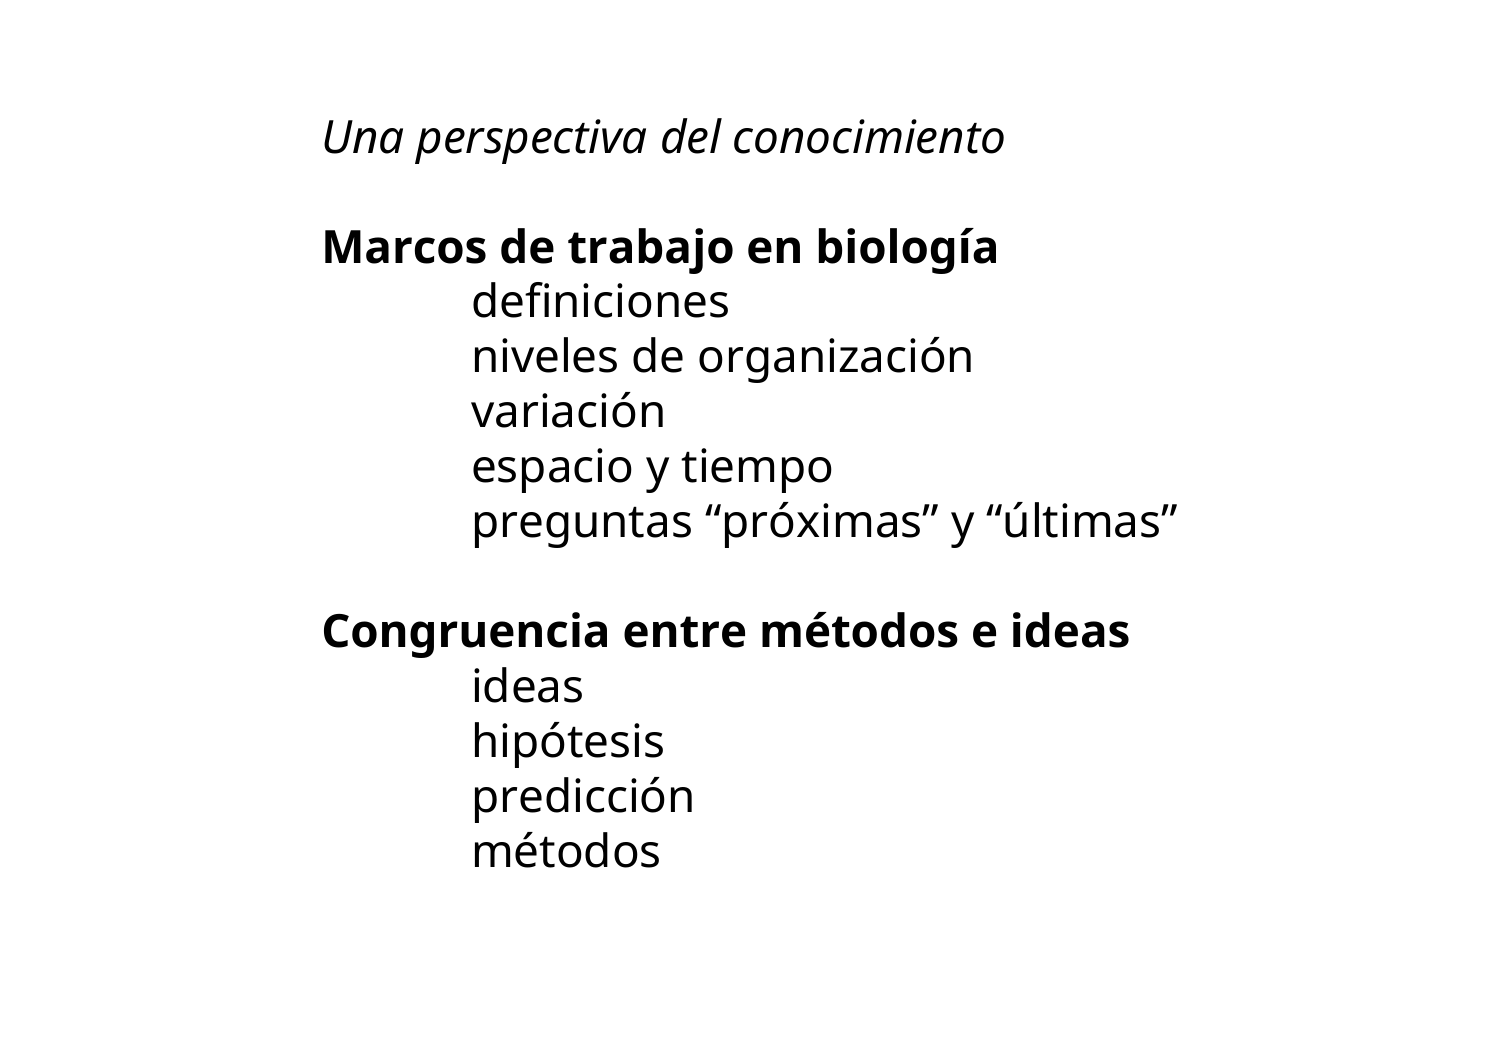

Una perspectiva del conocimiento
Marcos de trabajo en biología
	definiciones
	niveles de organización
	variación
	espacio y tiempo
	preguntas “próximas” y “últimas”
Congruencia entre métodos e ideas
	ideas
	hipótesis
	predicción
	métodos